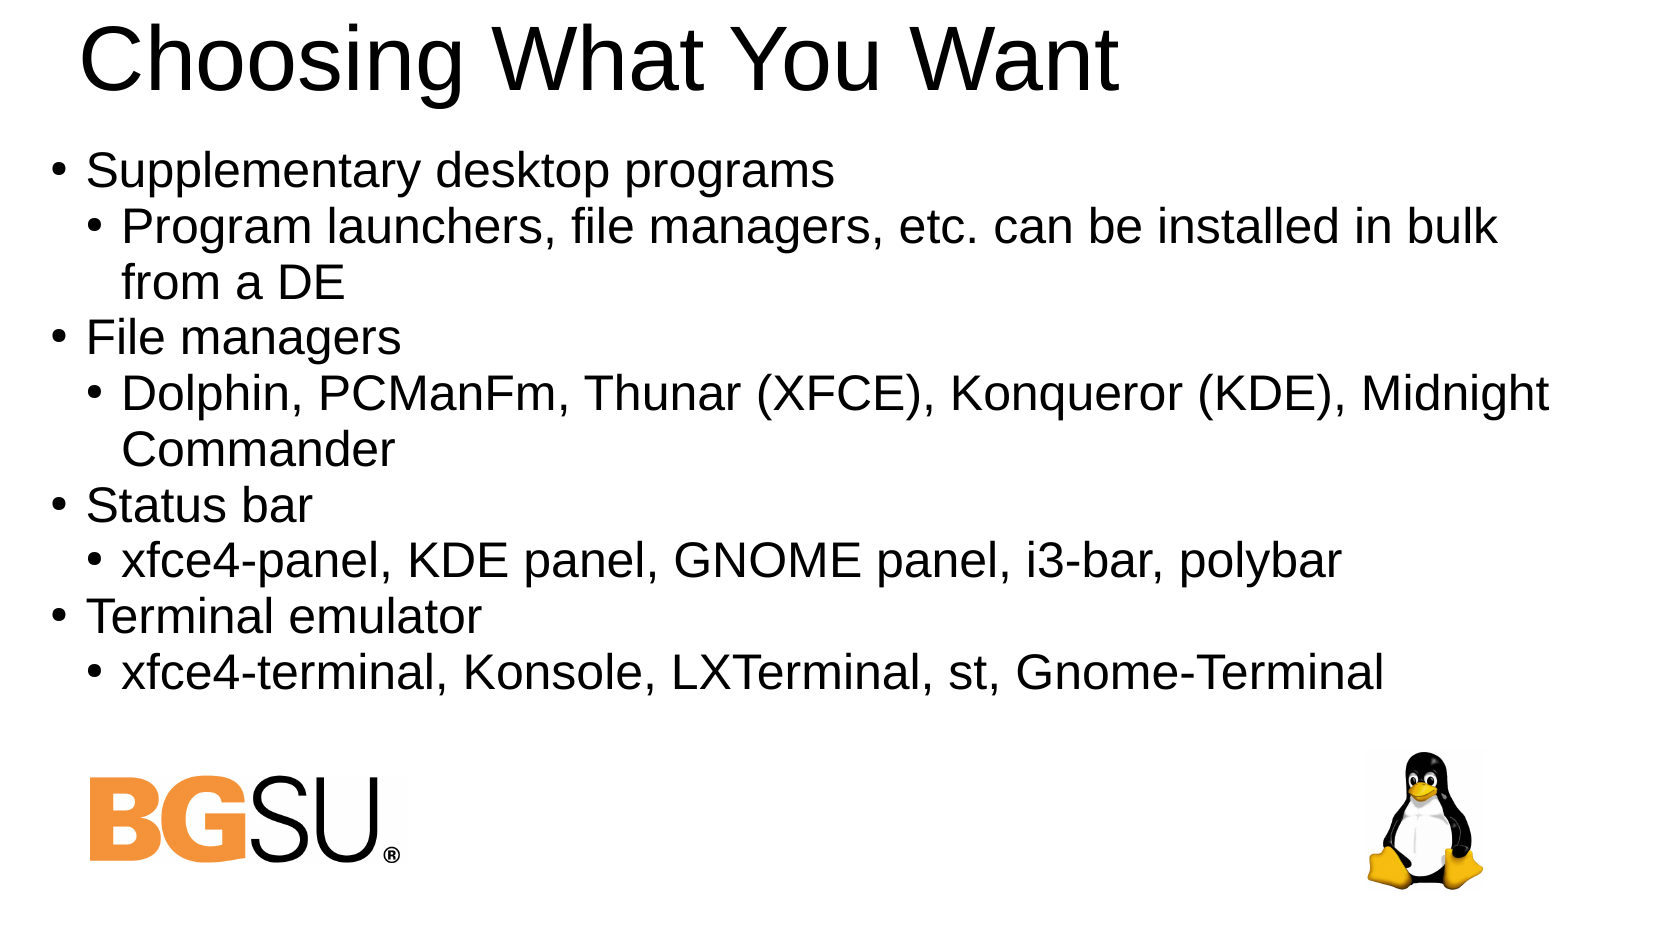

Choosing What You Want
Supplementary desktop programs
Program launchers, file managers, etc. can be installed in bulk from a DE
File managers
Dolphin, PCManFm, Thunar (XFCE), Konqueror (KDE), Midnight Commander
Status bar
xfce4-panel, KDE panel, GNOME panel, i3-bar, polybar
Terminal emulator
xfce4-terminal, Konsole, LXTerminal, st, Gnome-Terminal